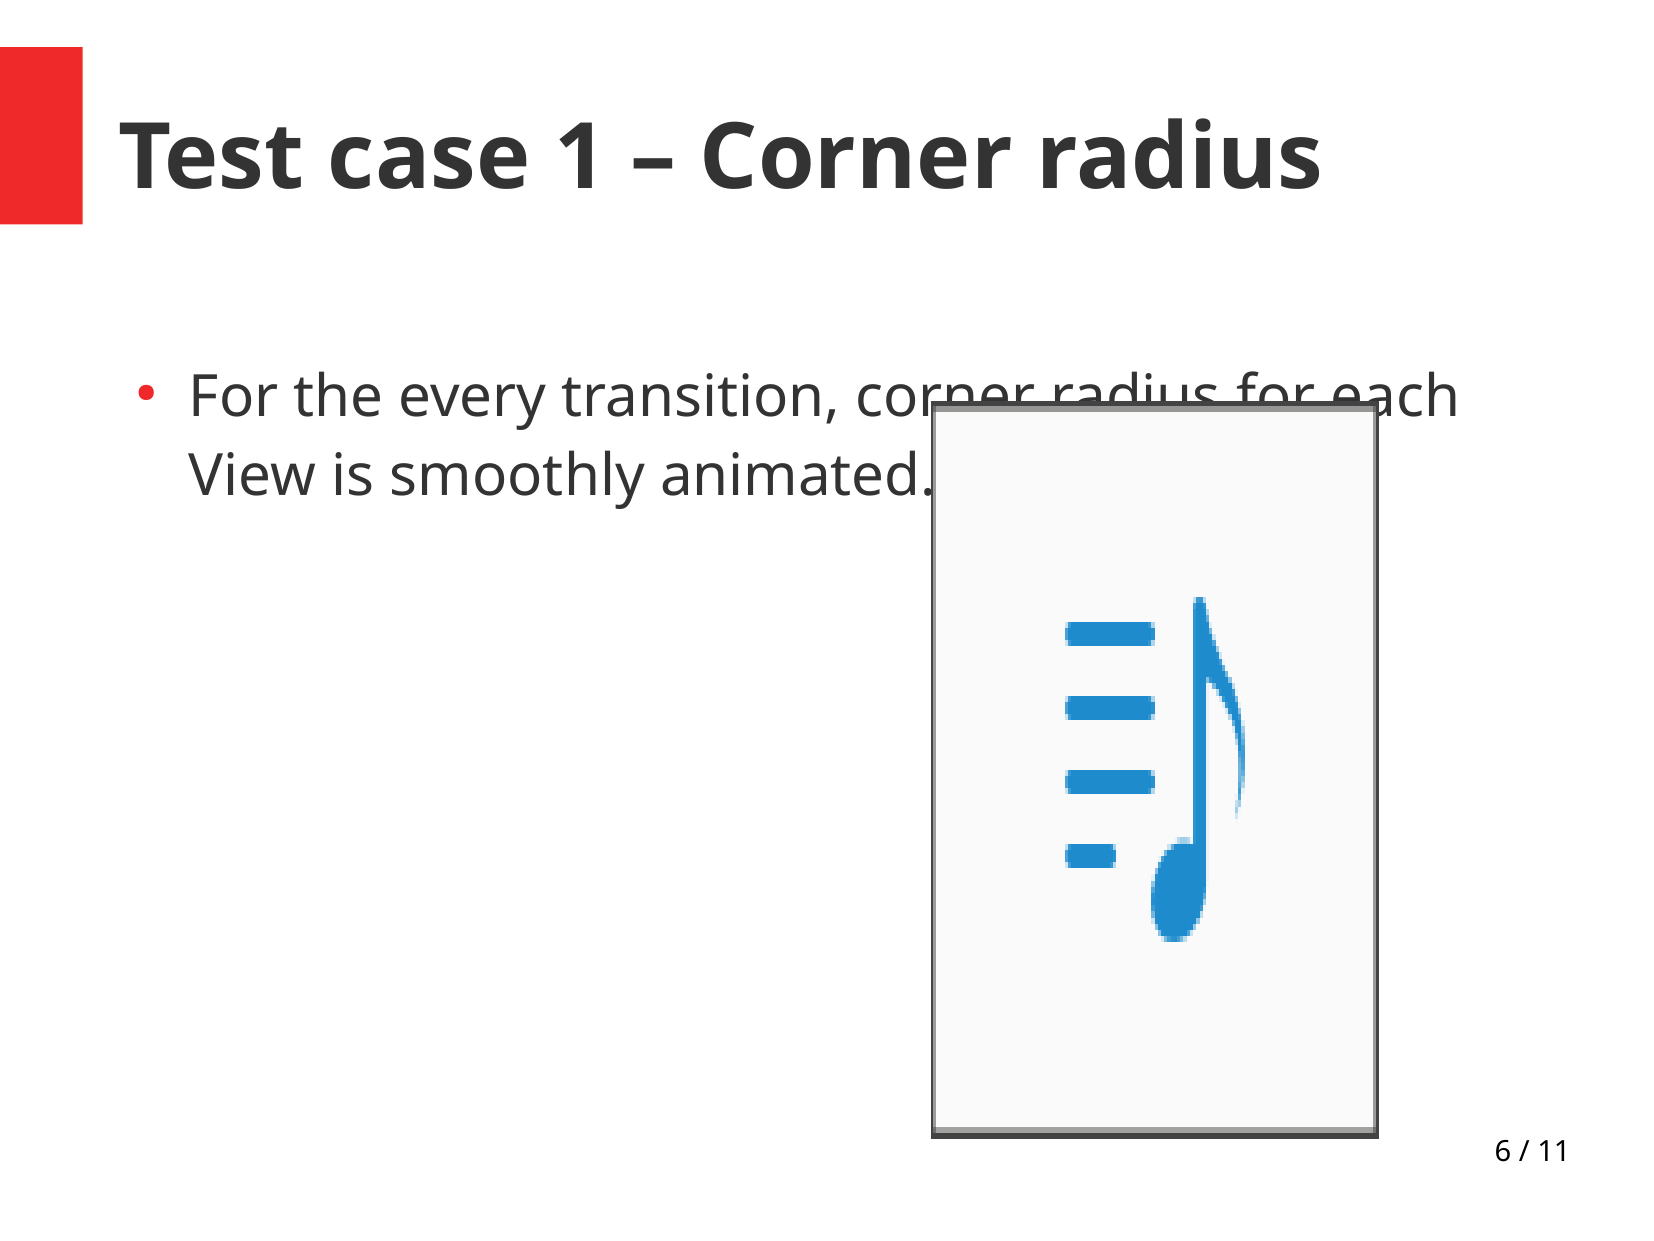

# Test case 1 – Corner radius
For the every transition, corner radius for each View is smoothly animated.
6